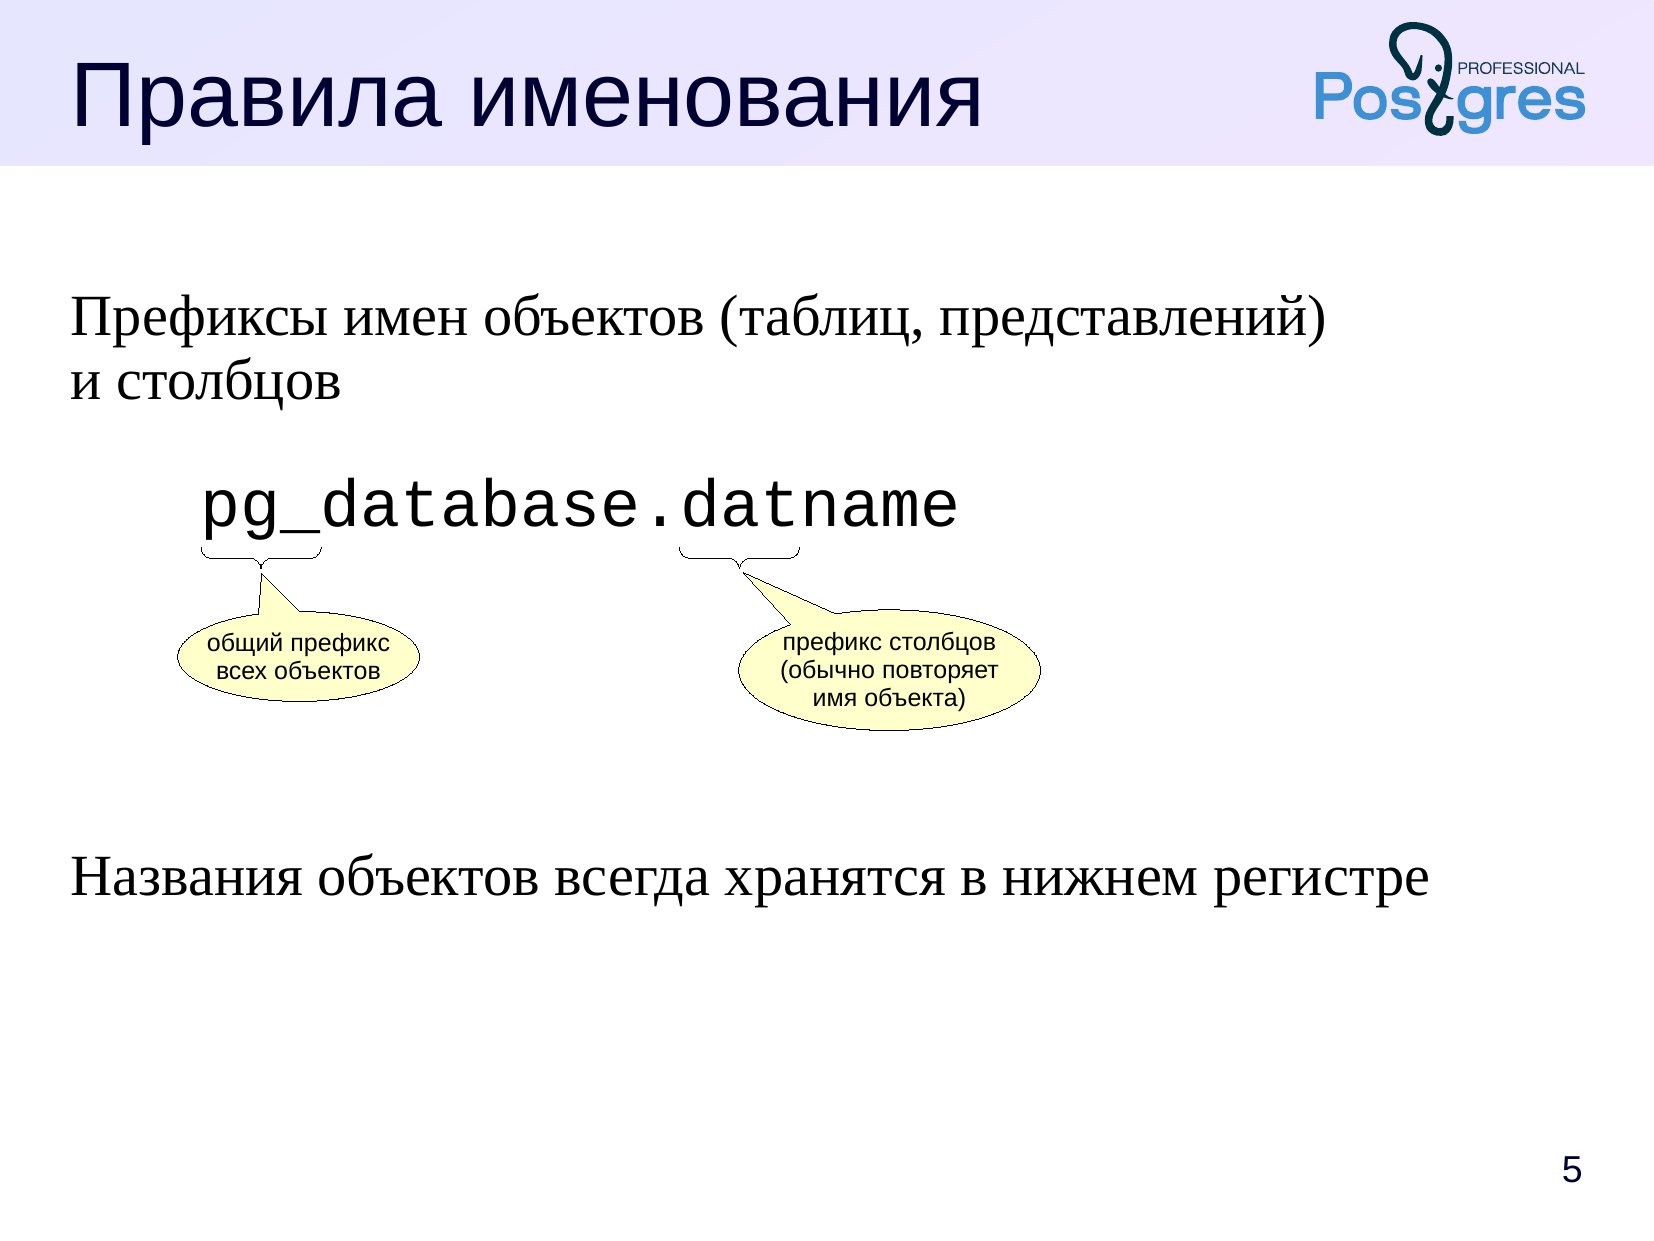

# Правила именования
Префиксы имен объектов (таблиц, представлений)
и столбцов
Названия объектов всегда хранятся в нижнем регистре
pg_database.datname
префикс столбцов
(обычно повторяет
имя объекта)
общий префикс
всех объектов